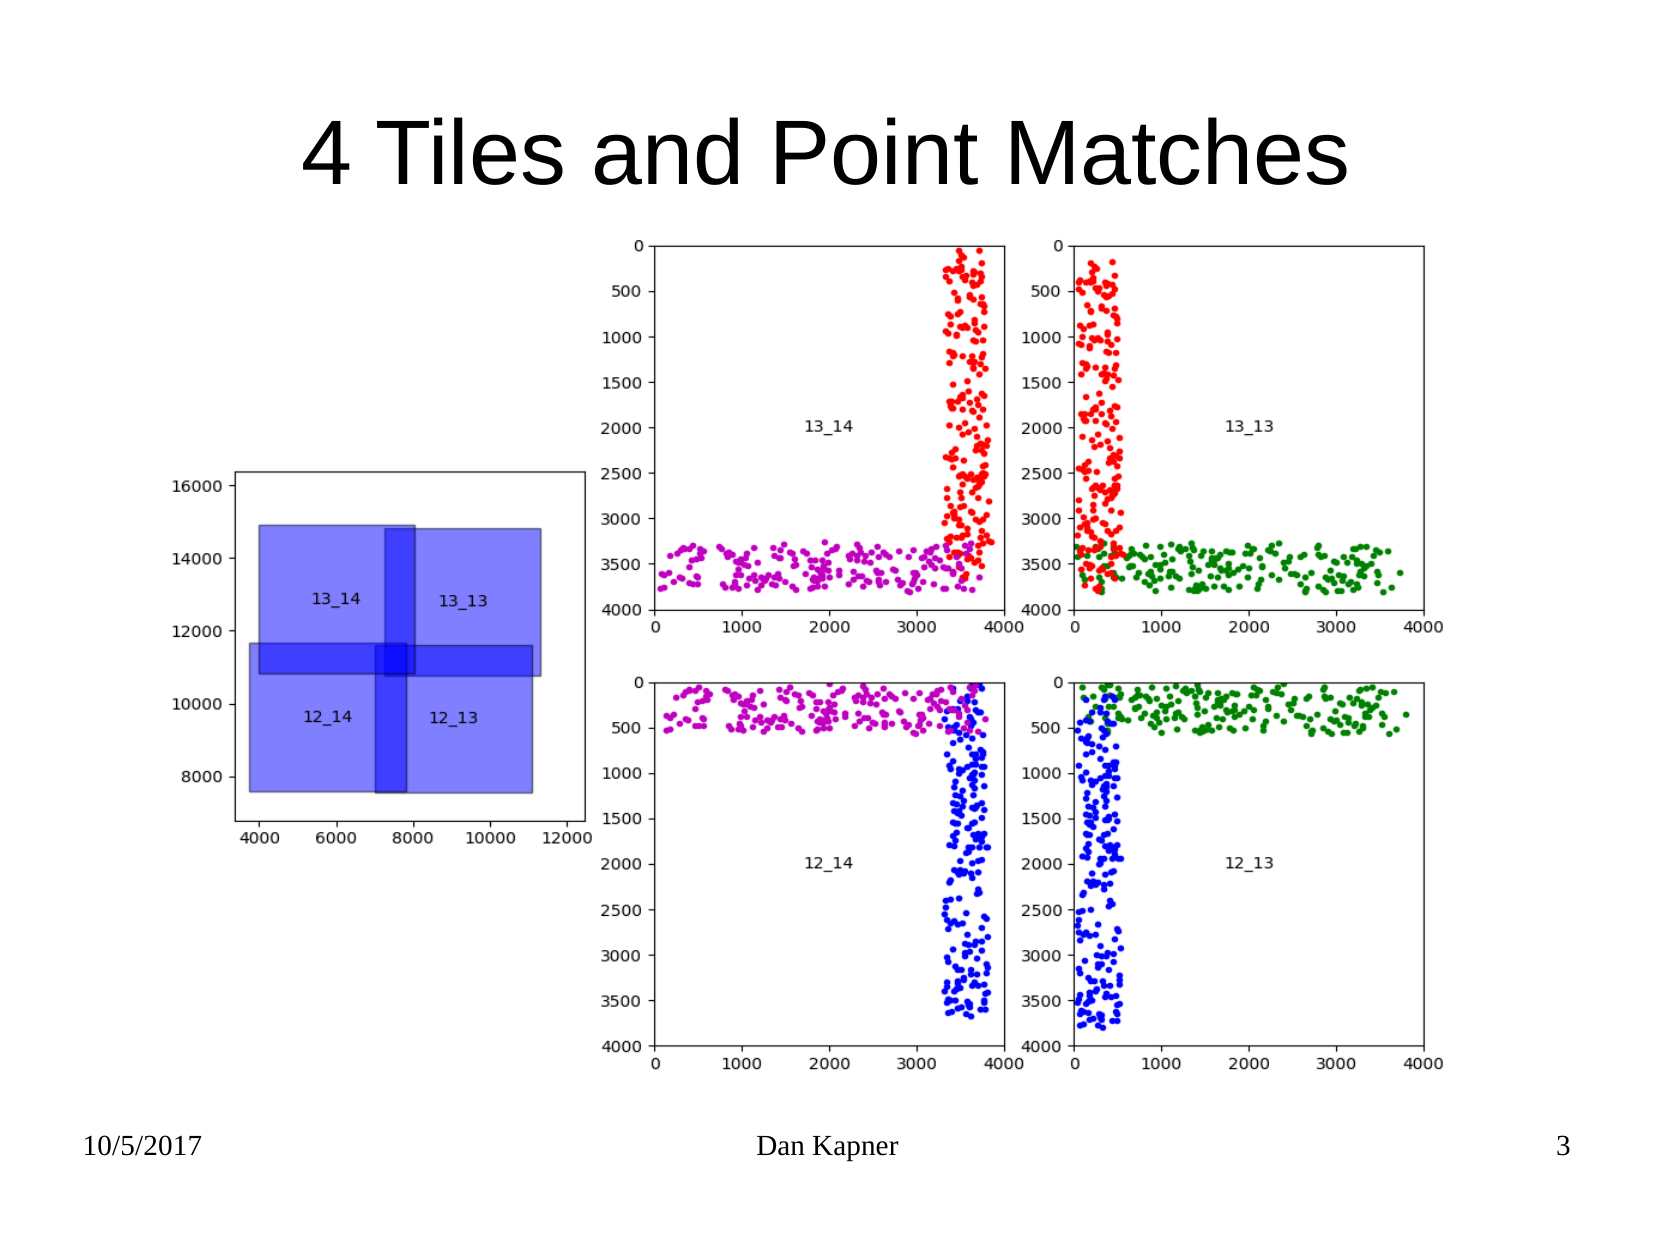

# 4 Tiles and Point Matches
10/5/2017
Dan Kapner
3